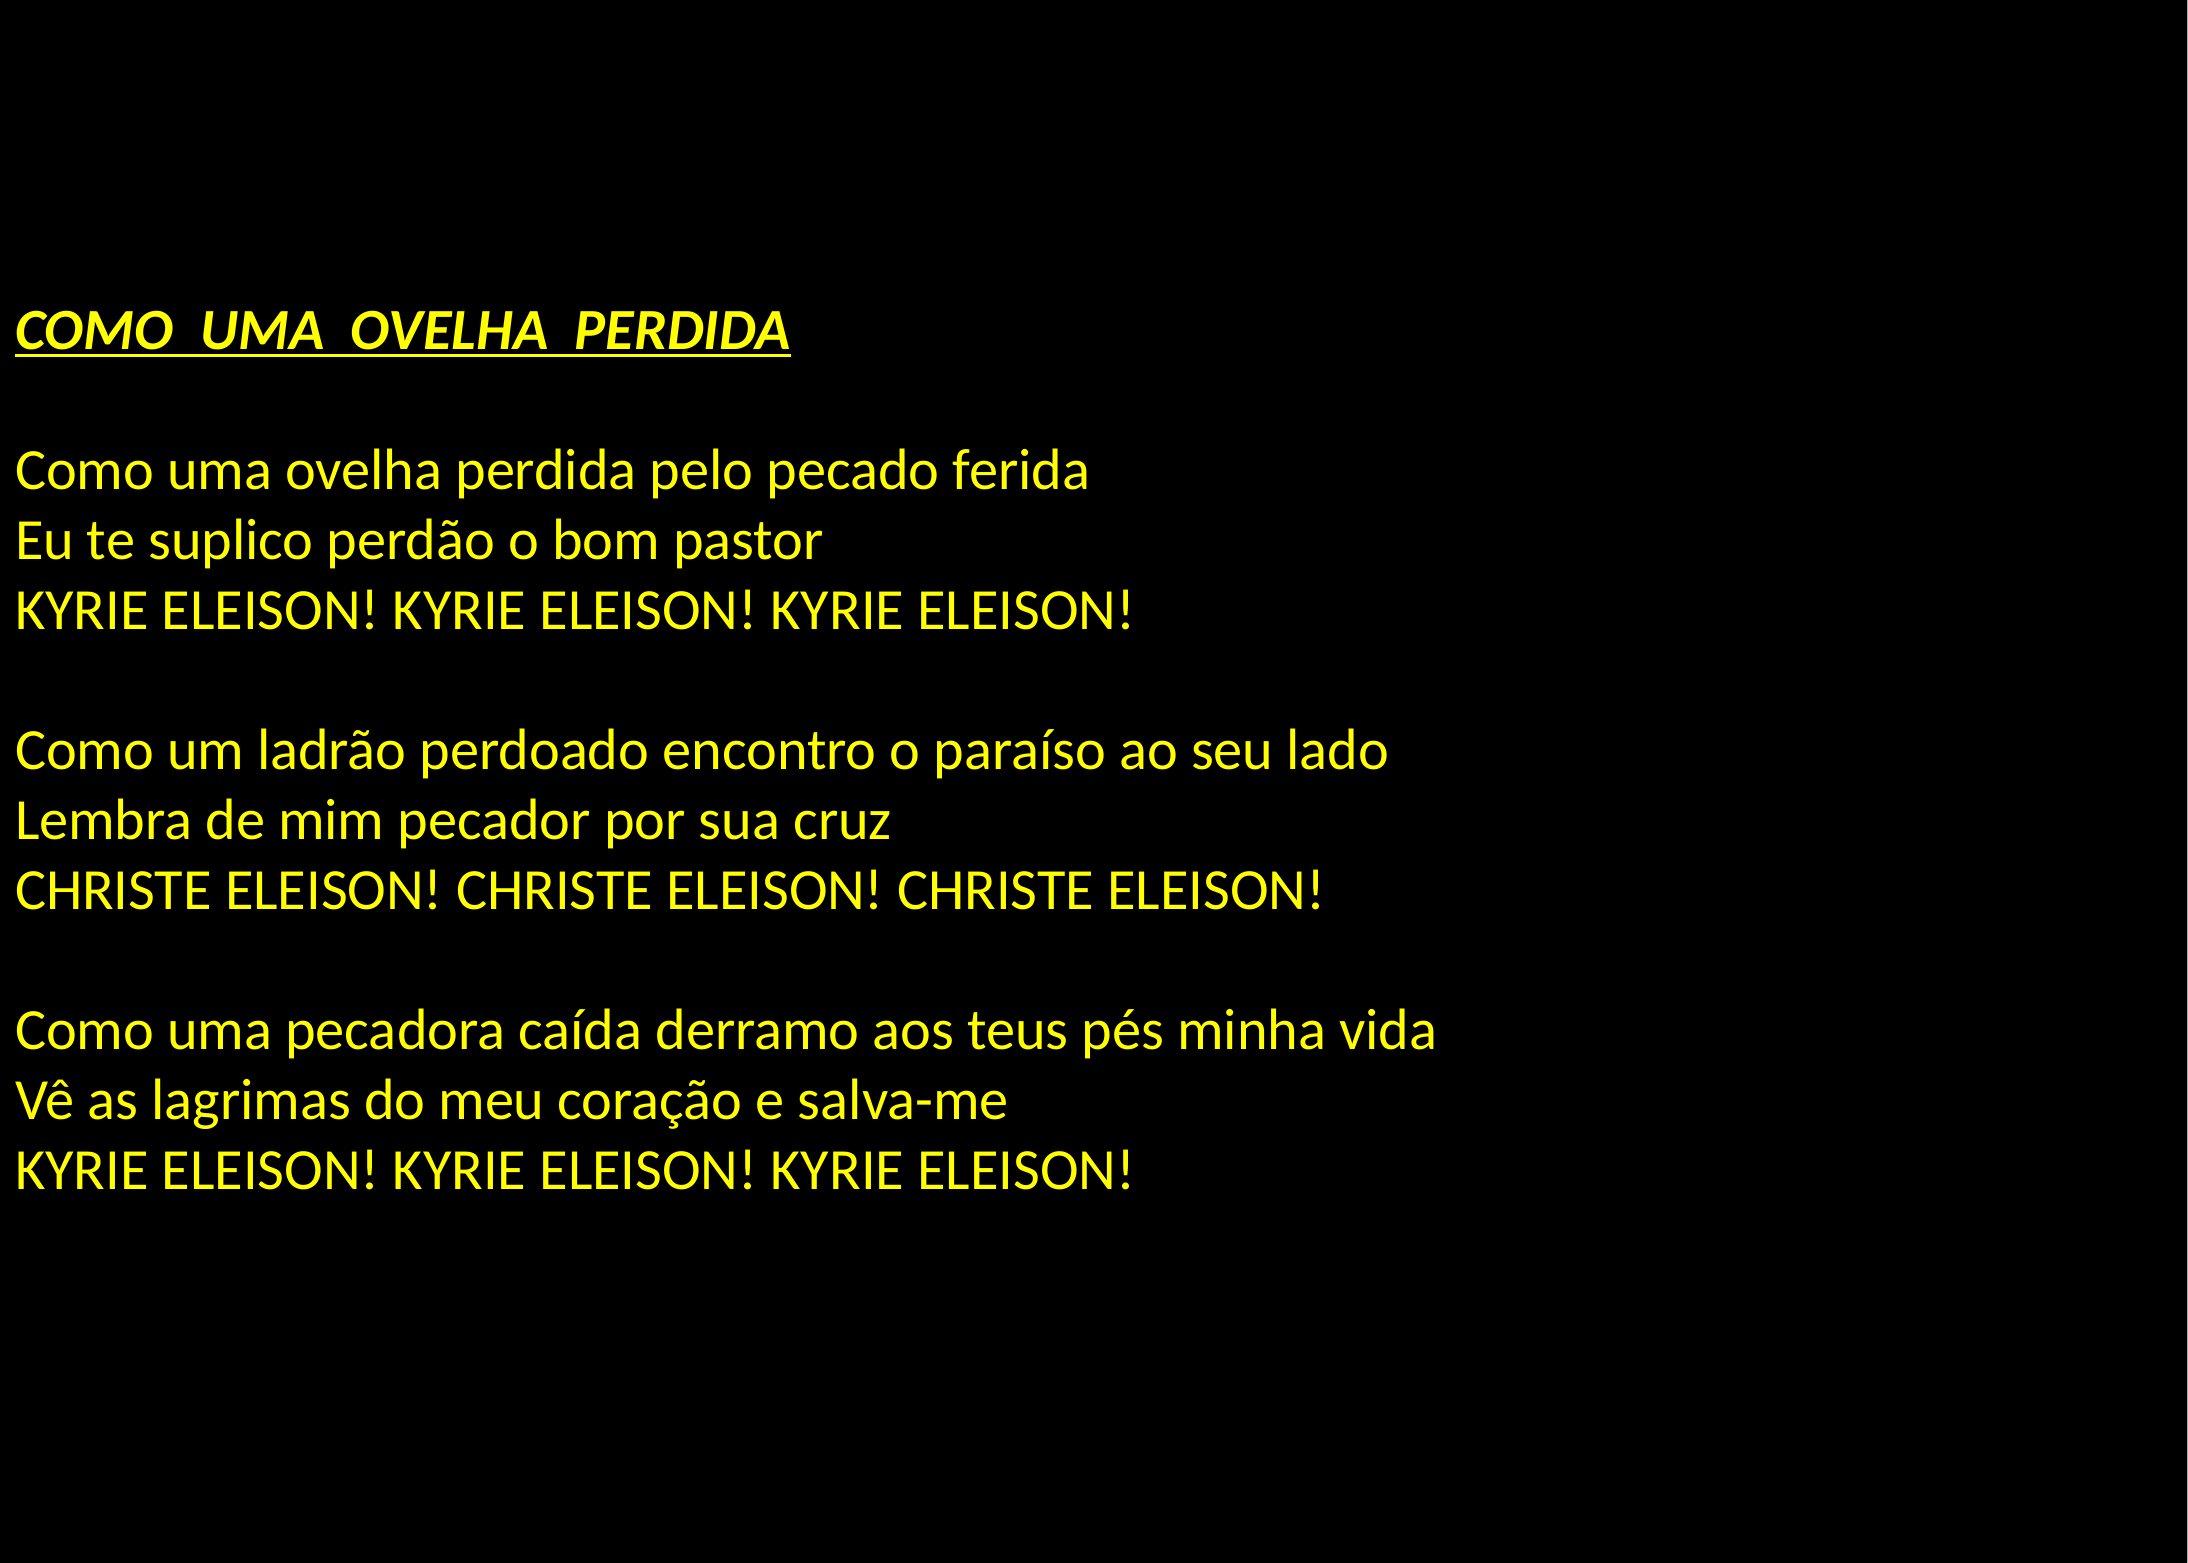

# COMO UMA OVELHA PERDIDA Como uma ovelha perdida pelo pecado ferida Eu te suplico perdão o bom pastor KYRIE ELEISON! KYRIE ELEISON! KYRIE ELEISON! Como um ladrão perdoado encontro o paraíso ao seu lado Lembra de mim pecador por sua cruz CHRISTE ELEISON! CHRISTE ELEISON! CHRISTE ELEISON! Como uma pecadora caída derramo aos teus pés minha vida Vê as lagrimas do meu coração e salva-me KYRIE ELEISON! KYRIE ELEISON! KYRIE ELEISON!